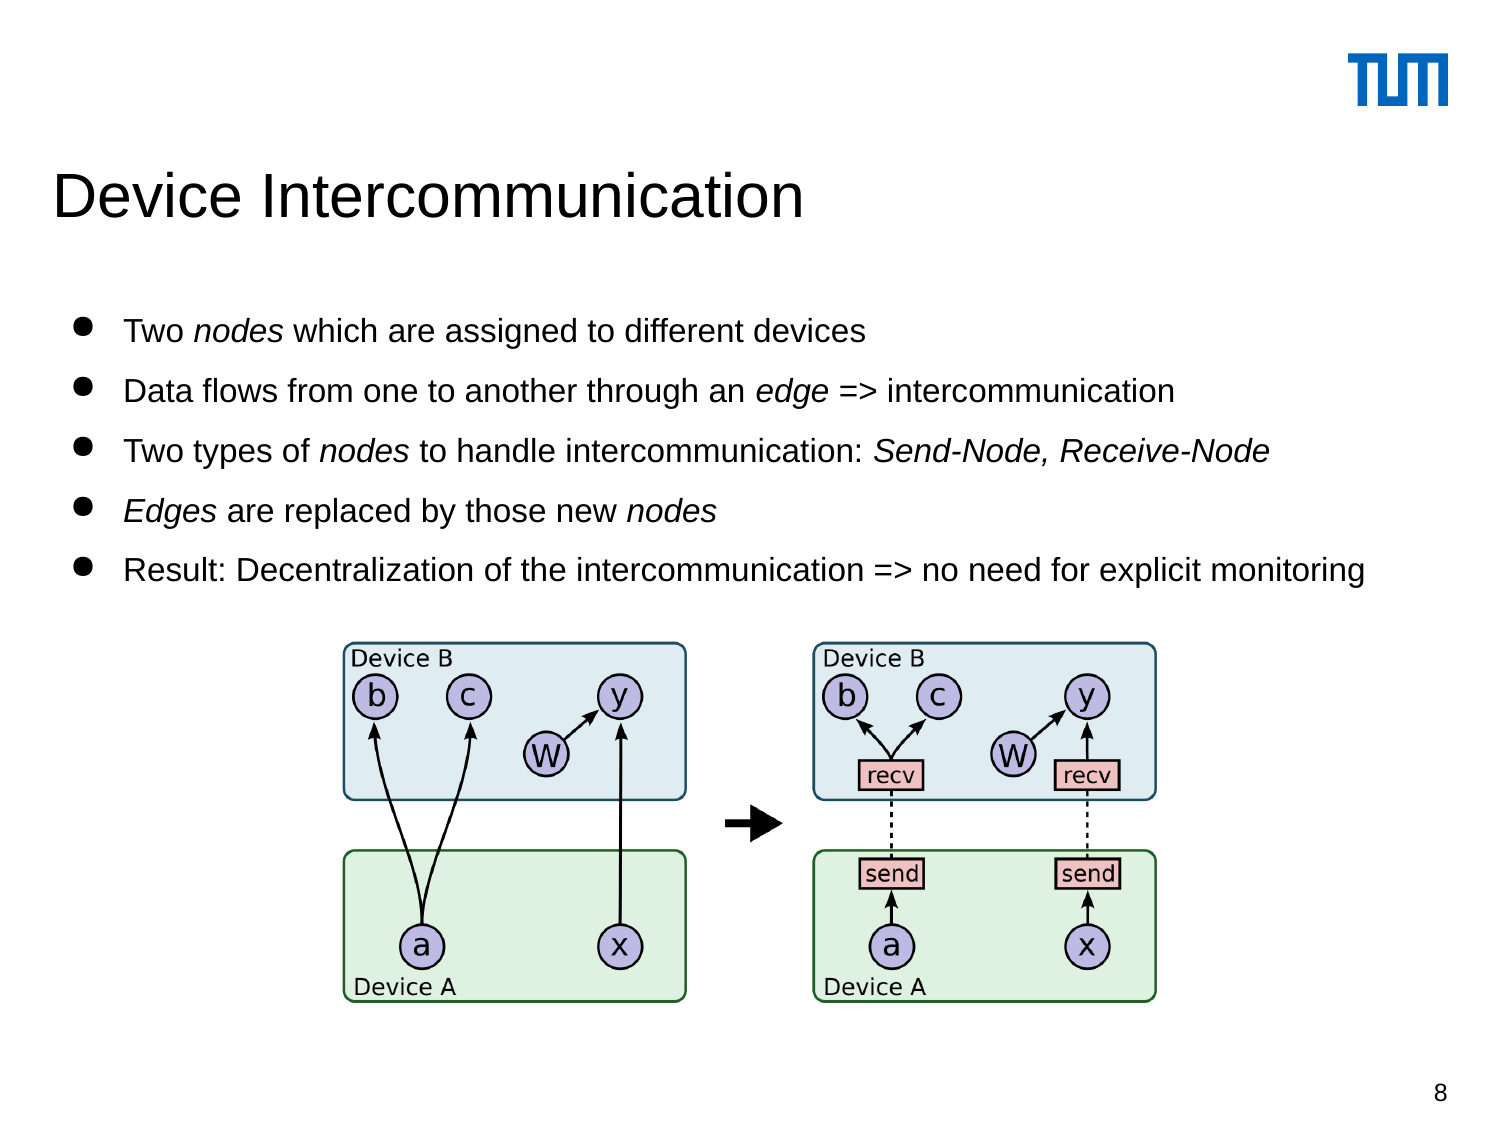

Device Intercommunication
# Two nodes which are assigned to different devices
Data flows from one to another through an edge => intercommunication
Two types of nodes to handle intercommunication: Send-Node, Receive-Node
Edges are replaced by those new nodes
Result: Decentralization of the intercommunication => no need for explicit monitoring
Dr. rer. nat. Erika Mustermann (TUM) | kann beliebig erweitert werden | Infos mit Strich trennen
8